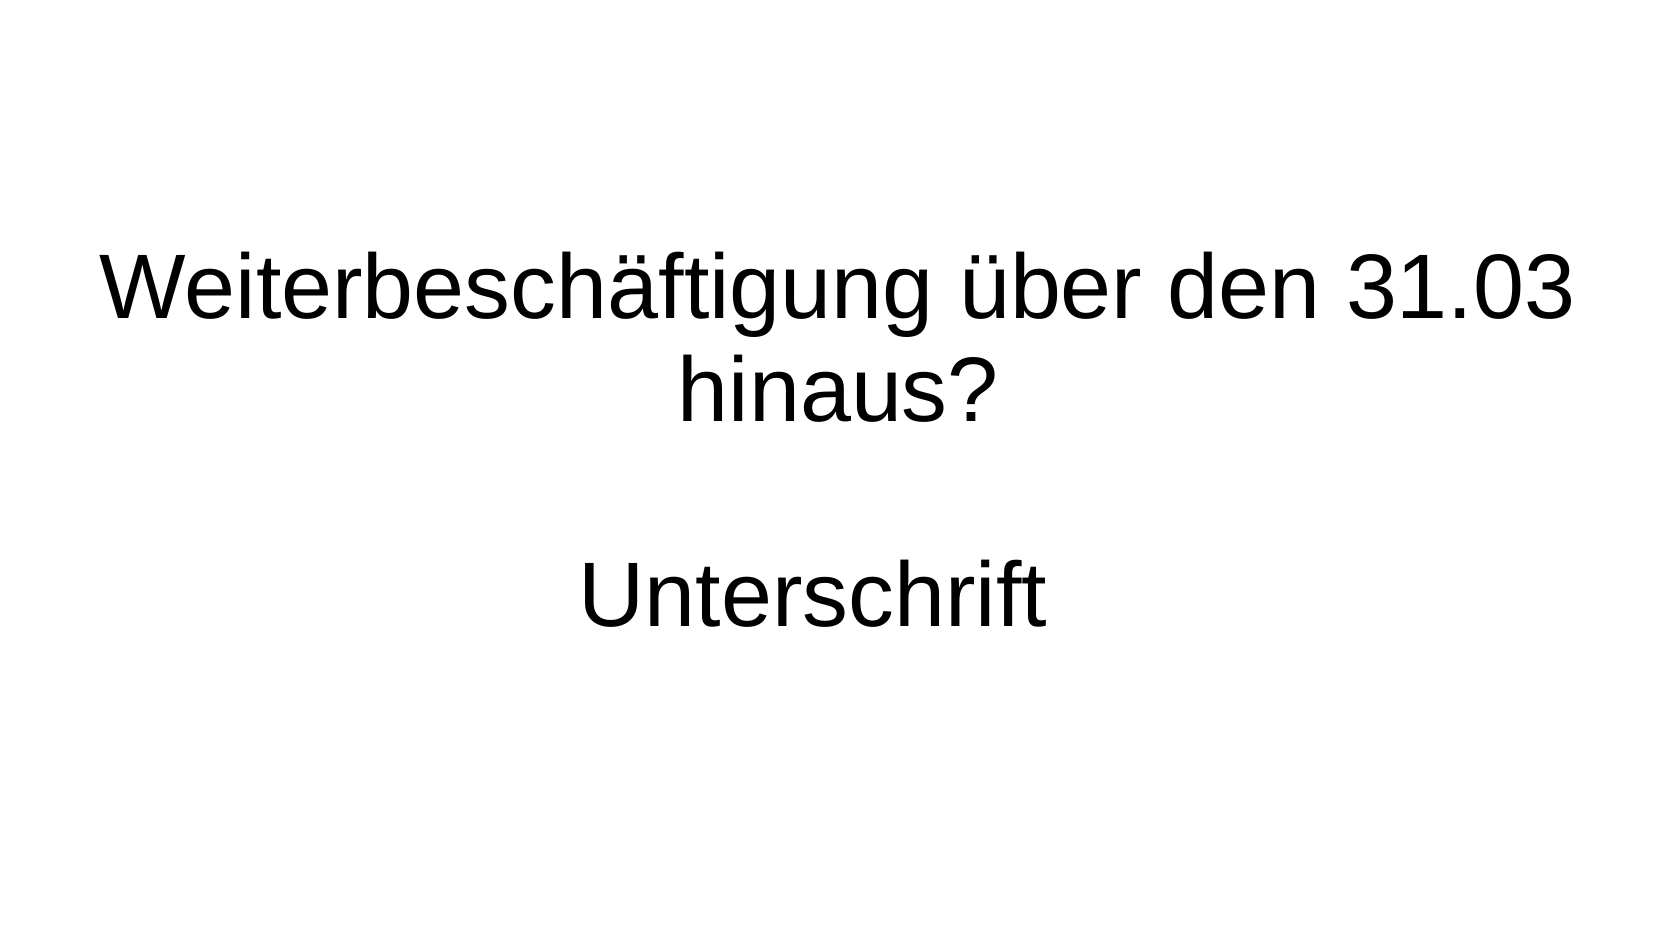

# Weiterbeschäftigung über den 31.03 hinaus? Unterschrift